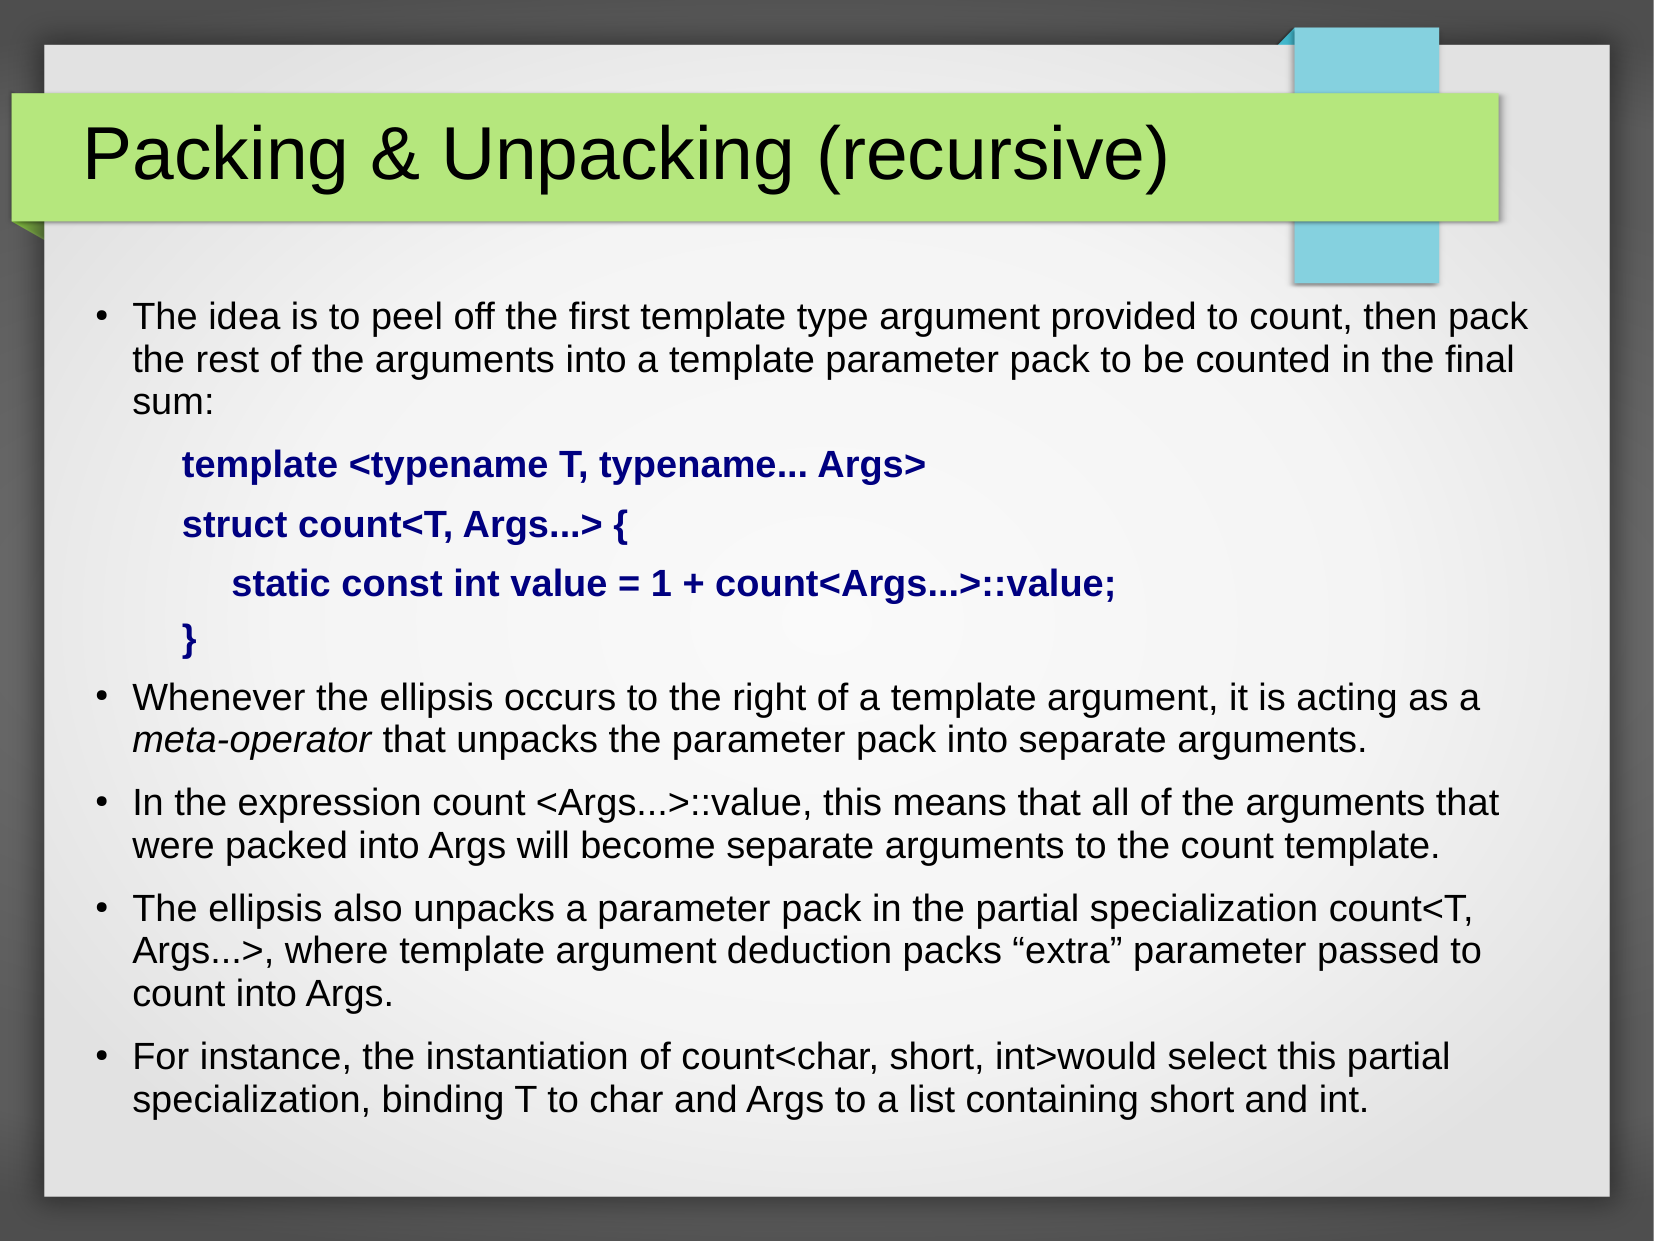

# Packing & Unpacking (recursive)
The idea is to peel off the first template type argument provided to count, then pack the rest of the arguments into a template parameter pack to be counted in the final sum:
template <typename T, typename... Args>
struct count<T, Args...> {
static const int value = 1 + count<Args...>::value;
}
Whenever the ellipsis occurs to the right of a template argument, it is acting as a meta-operator that unpacks the parameter pack into separate arguments.
In the expression count <Args...>::value, this means that all of the arguments that were packed into Args will become separate arguments to the count template.
The ellipsis also unpacks a parameter pack in the partial specialization count<T, Args...>, where template argument deduction packs “extra” parameter passed to count into Args.
For instance, the instantiation of count<char, short, int>would select this partial specialization, binding T to char and Args to a list containing short and int.